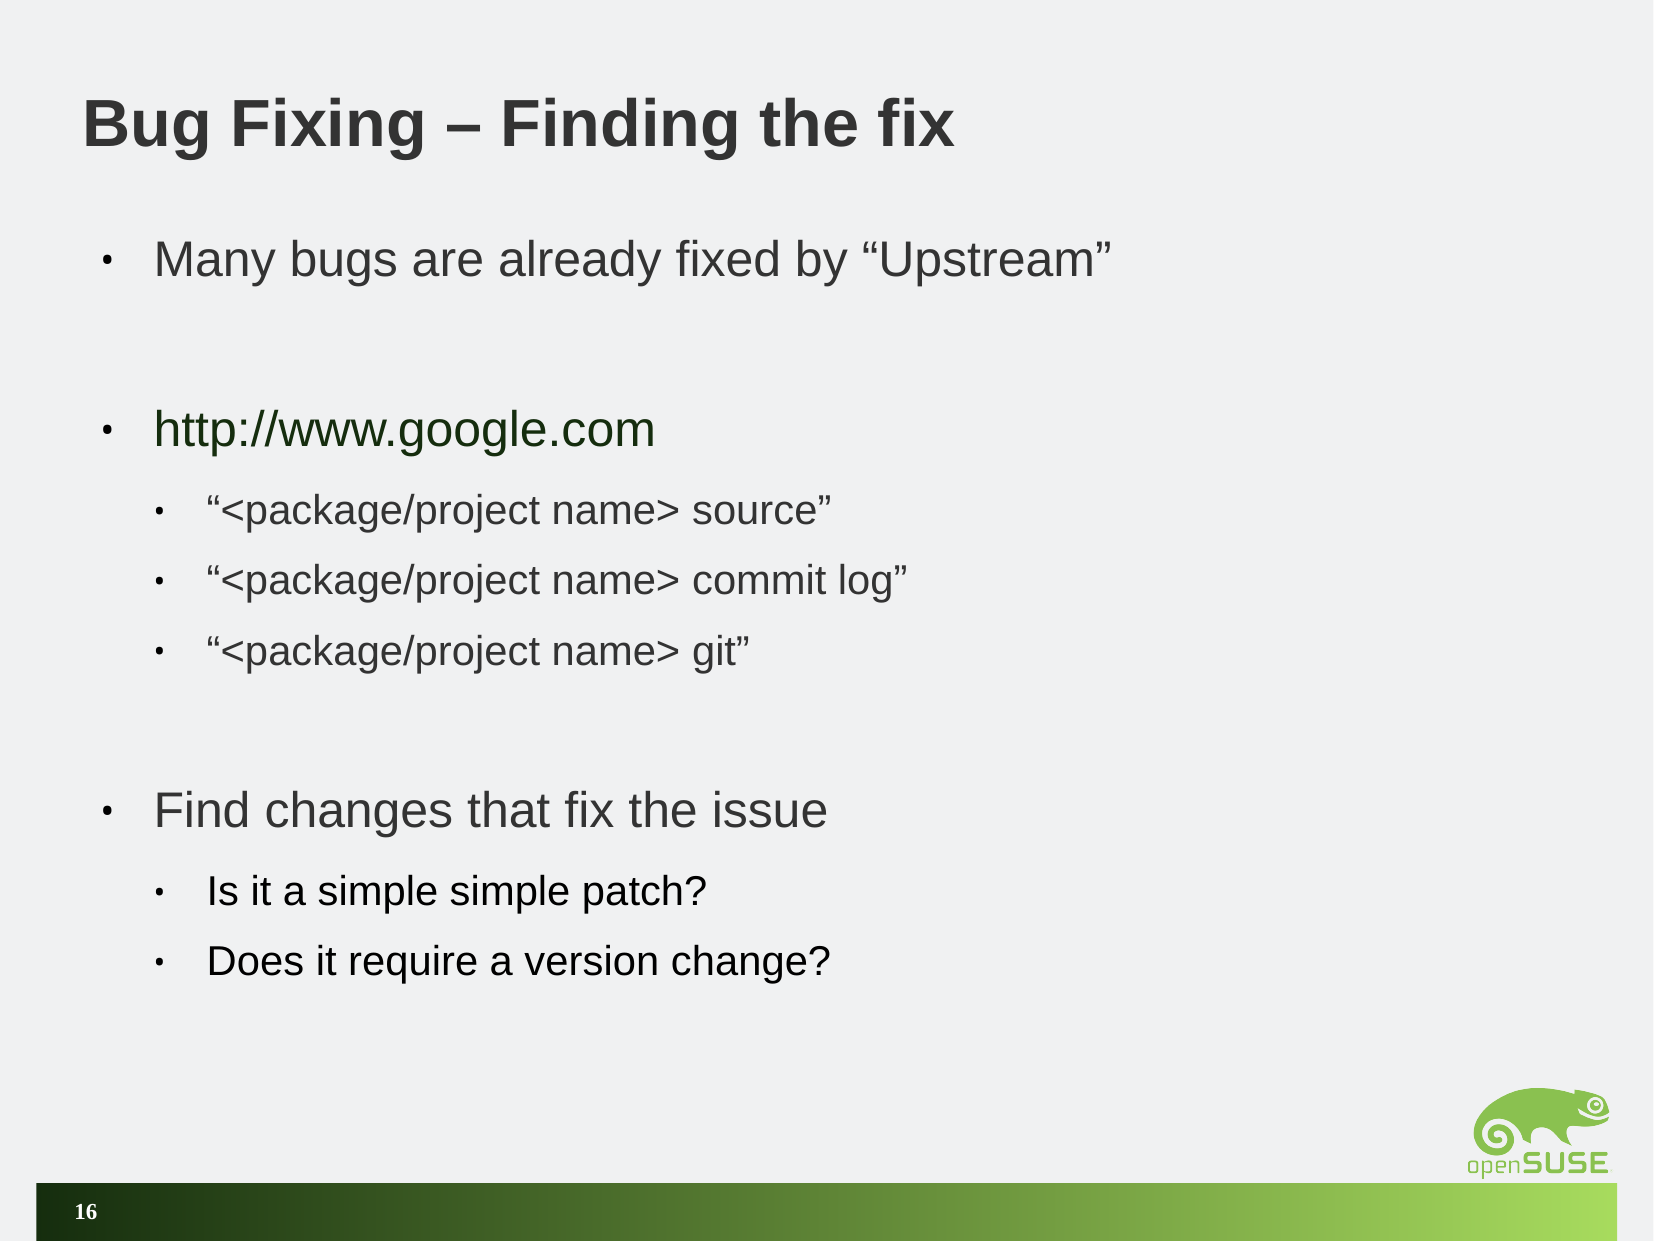

# Bug Fixing – Finding the fix
Many bugs are already fixed by “Upstream”
http://www.google.com
“<package/project name> source”
“<package/project name> commit log”
“<package/project name> git”
Find changes that fix the issue
Is it a simple simple patch?
Does it require a version change?
16